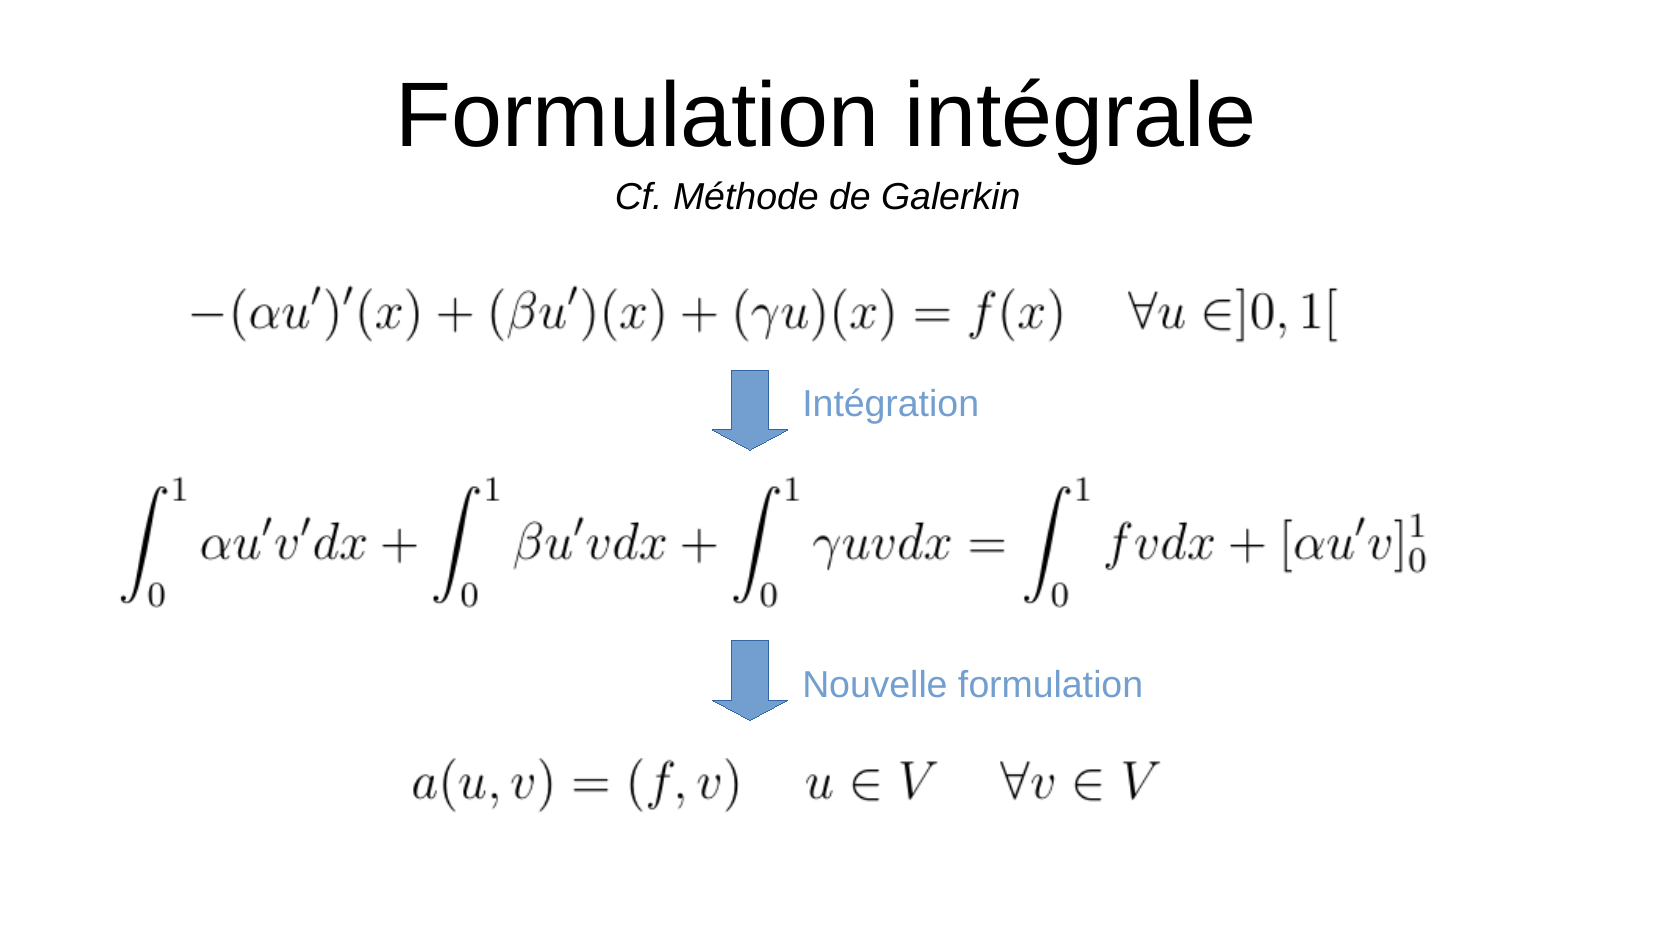

# Formulation intégrale
Cf. Méthode de Galerkin
Intégration
Nouvelle formulation